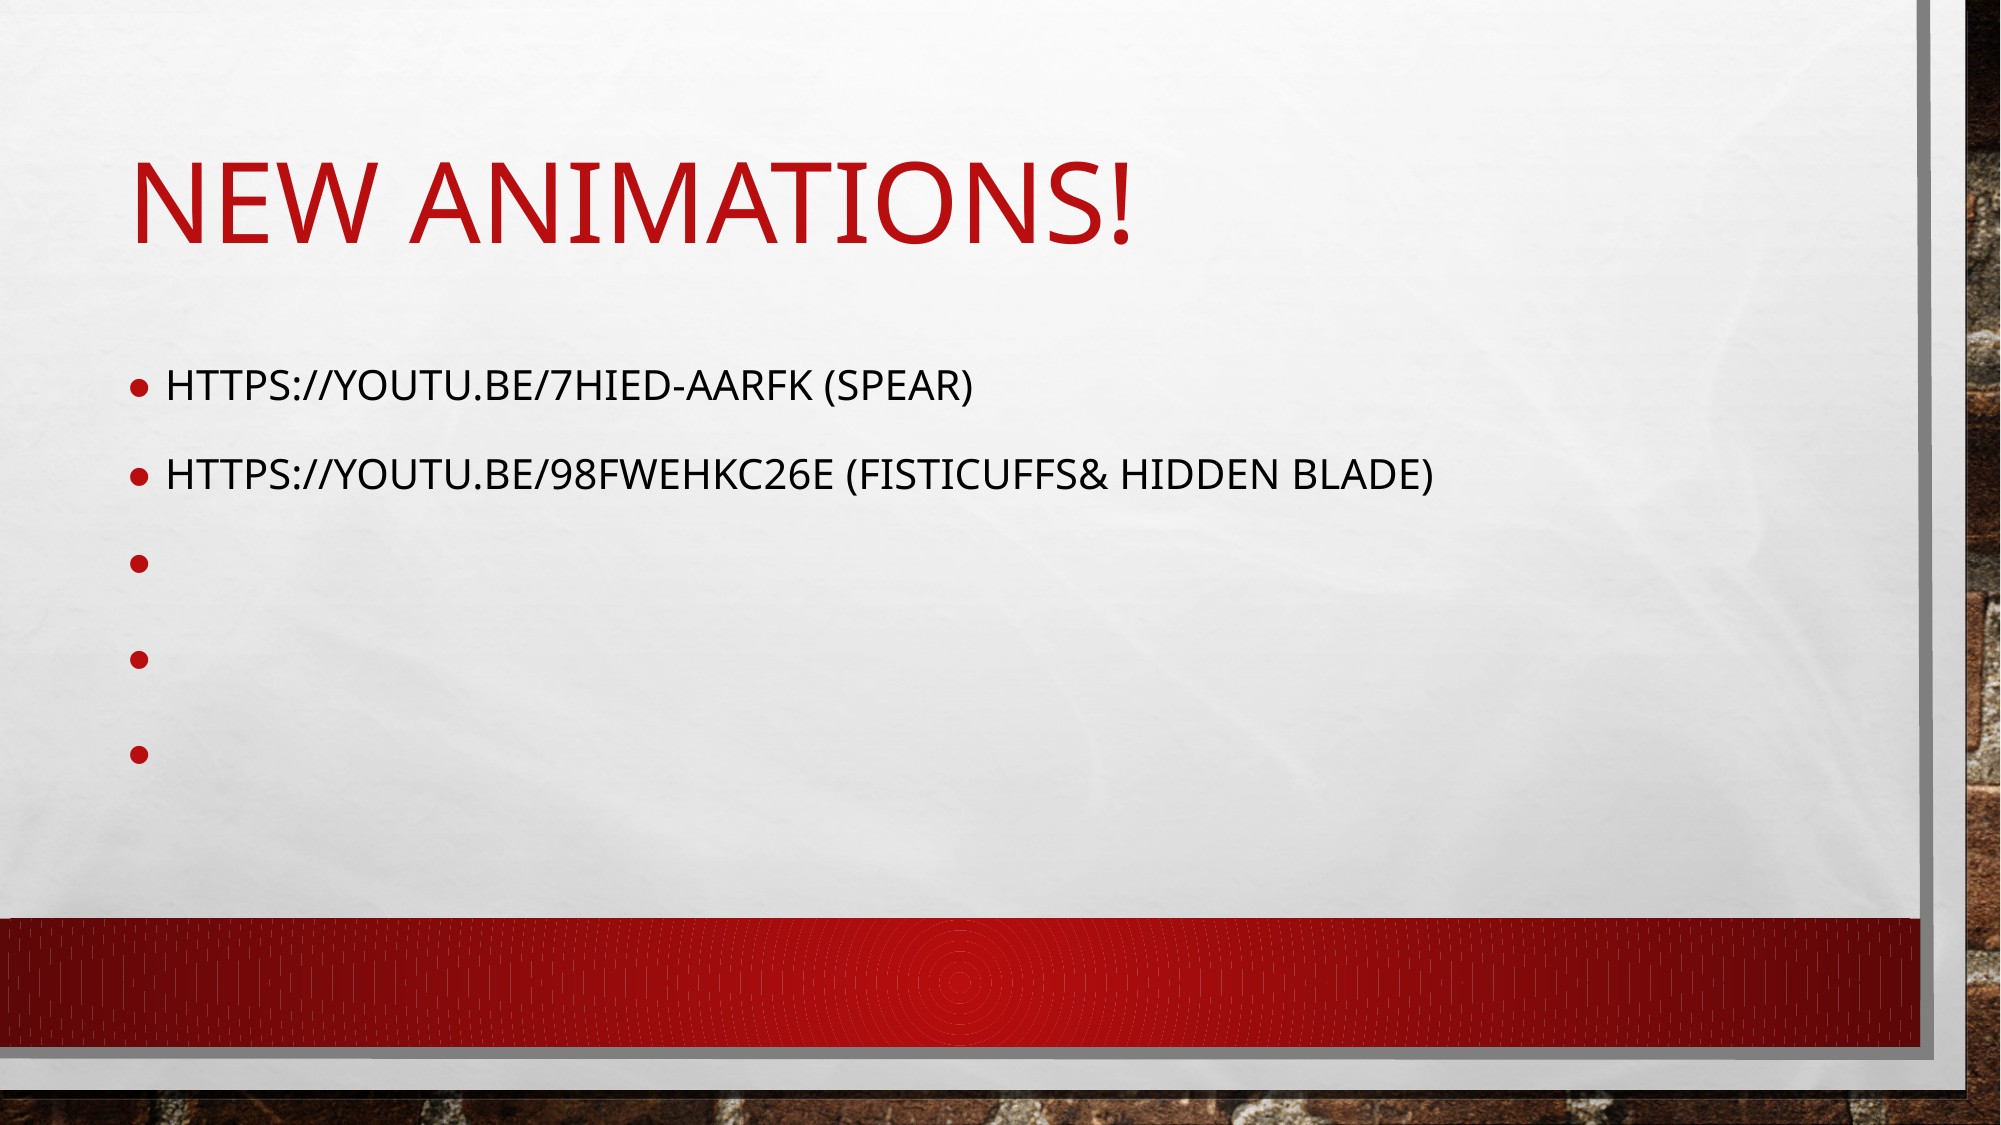

# New Animations!
https://youtu.be/7HIED-aARfk (spear)
https://youtu.be/98FWeHKC26E (Fisticuffs& Hidden Blade)